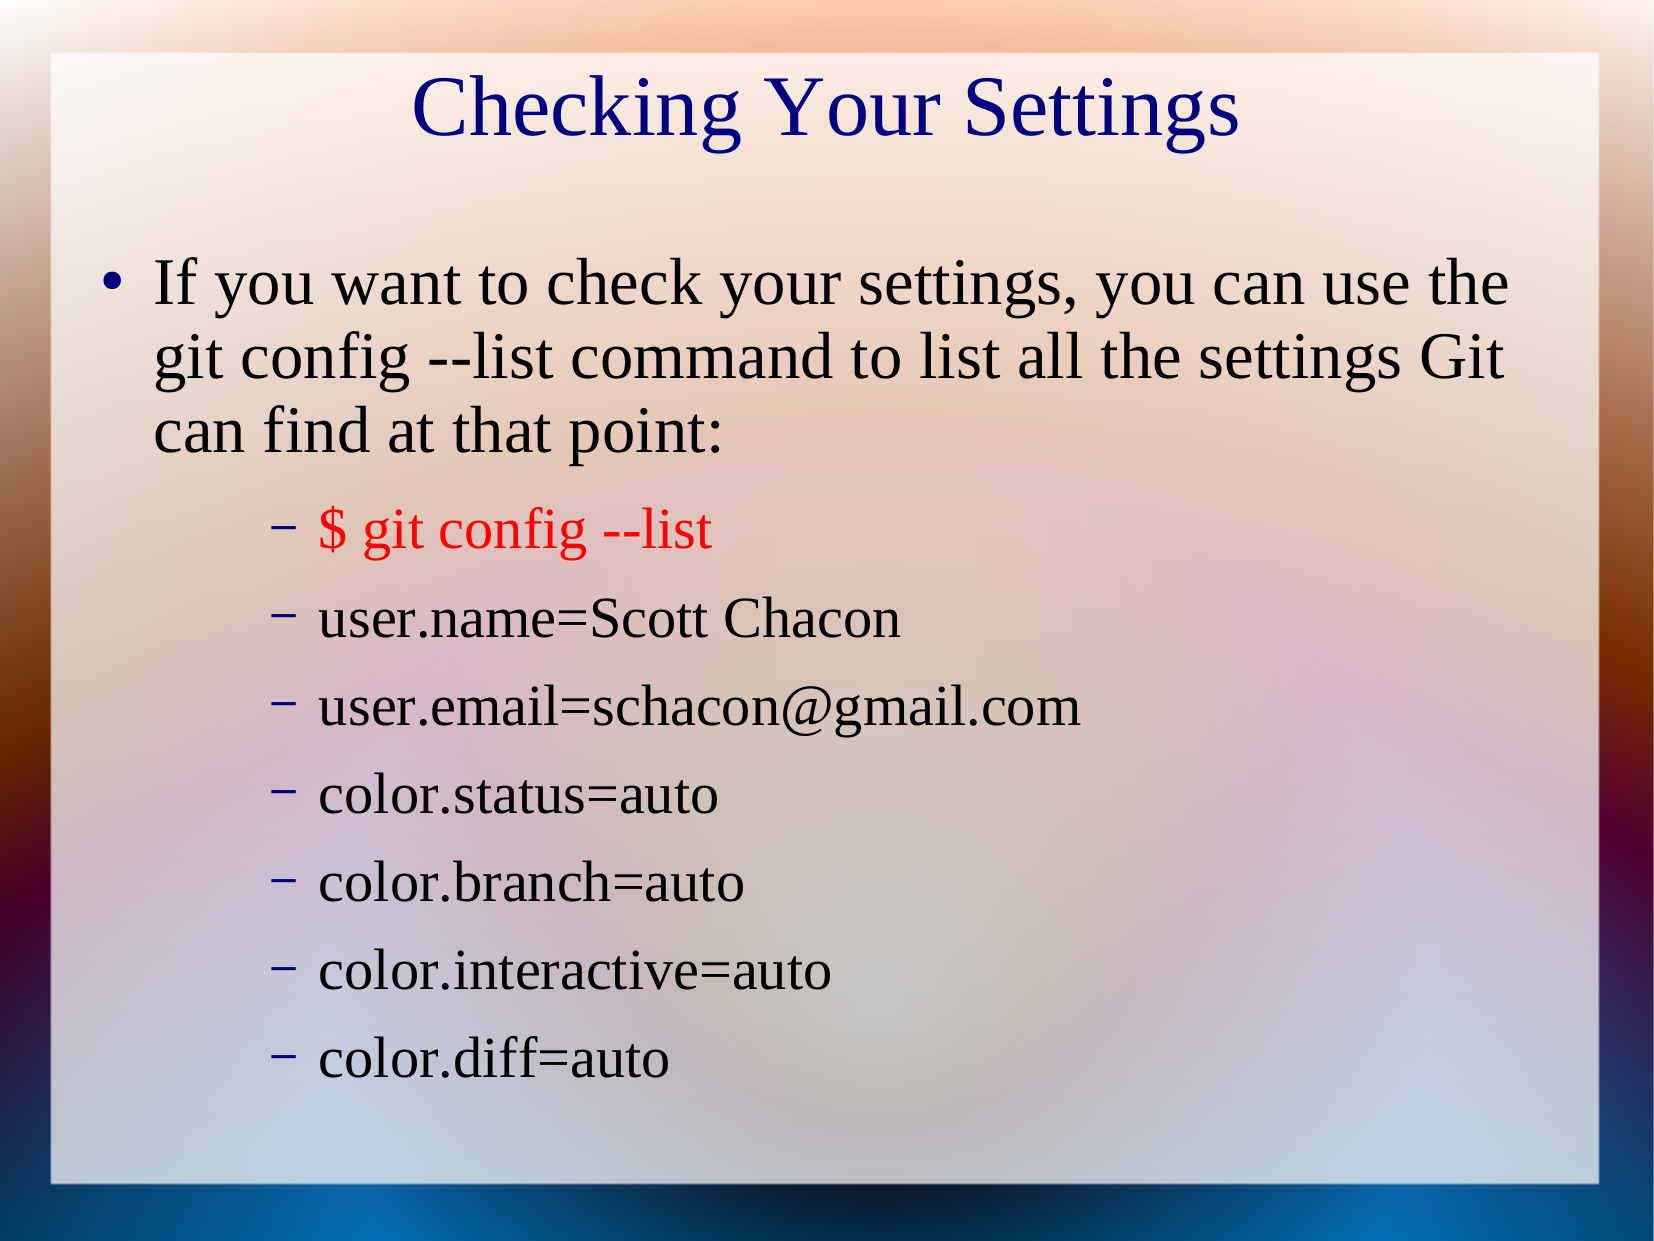

# Checking Your Settings
If you want to check your settings, you can use the git config --list command to list all the settings Git can find at that point:
$ git config --list
user.name=Scott Chacon
user.email=schacon@gmail.com
color.status=auto
color.branch=auto
color.interactive=auto
color.diff=auto